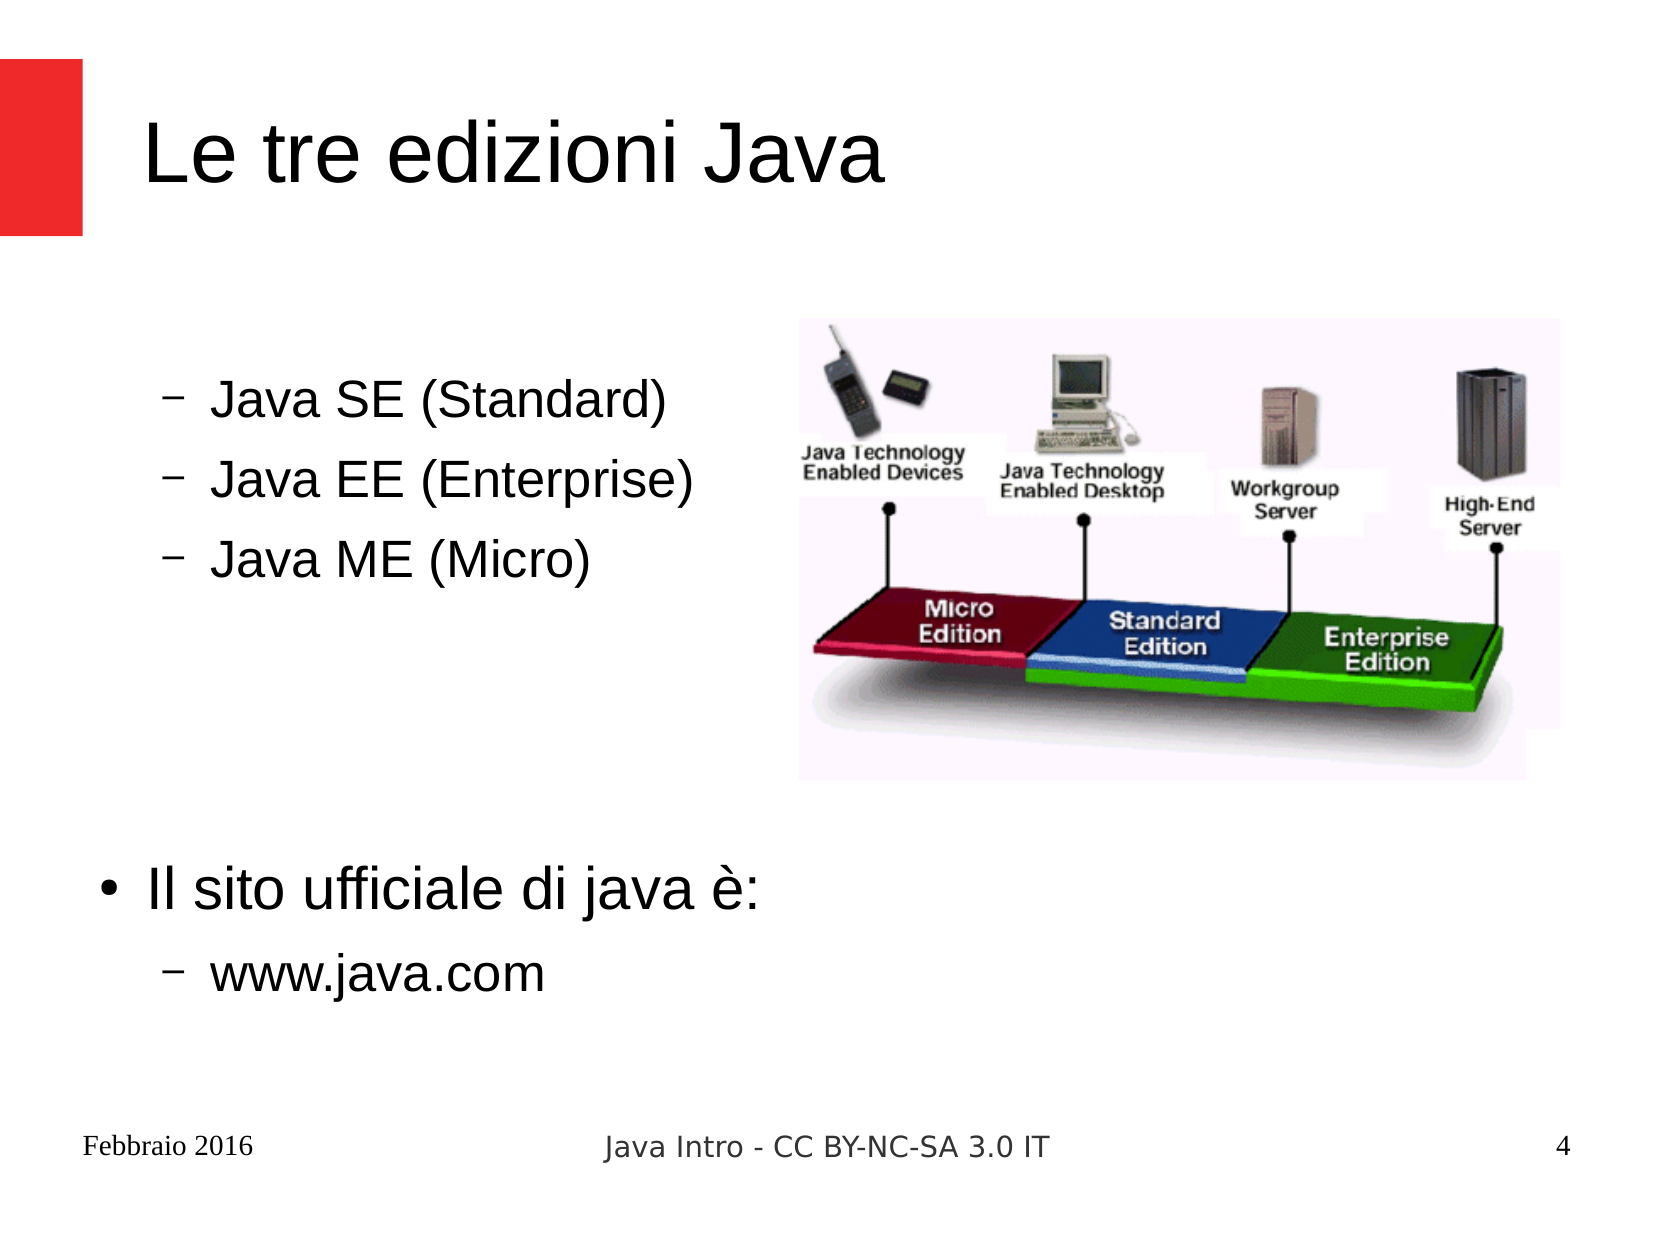

# Le tre edizioni Java
Java SE (Standard)
Java EE (Enterprise)
Java ME (Micro)
Il sito ufficiale di java è:
www.java.com
Your Date Here
Your Footer Here
4